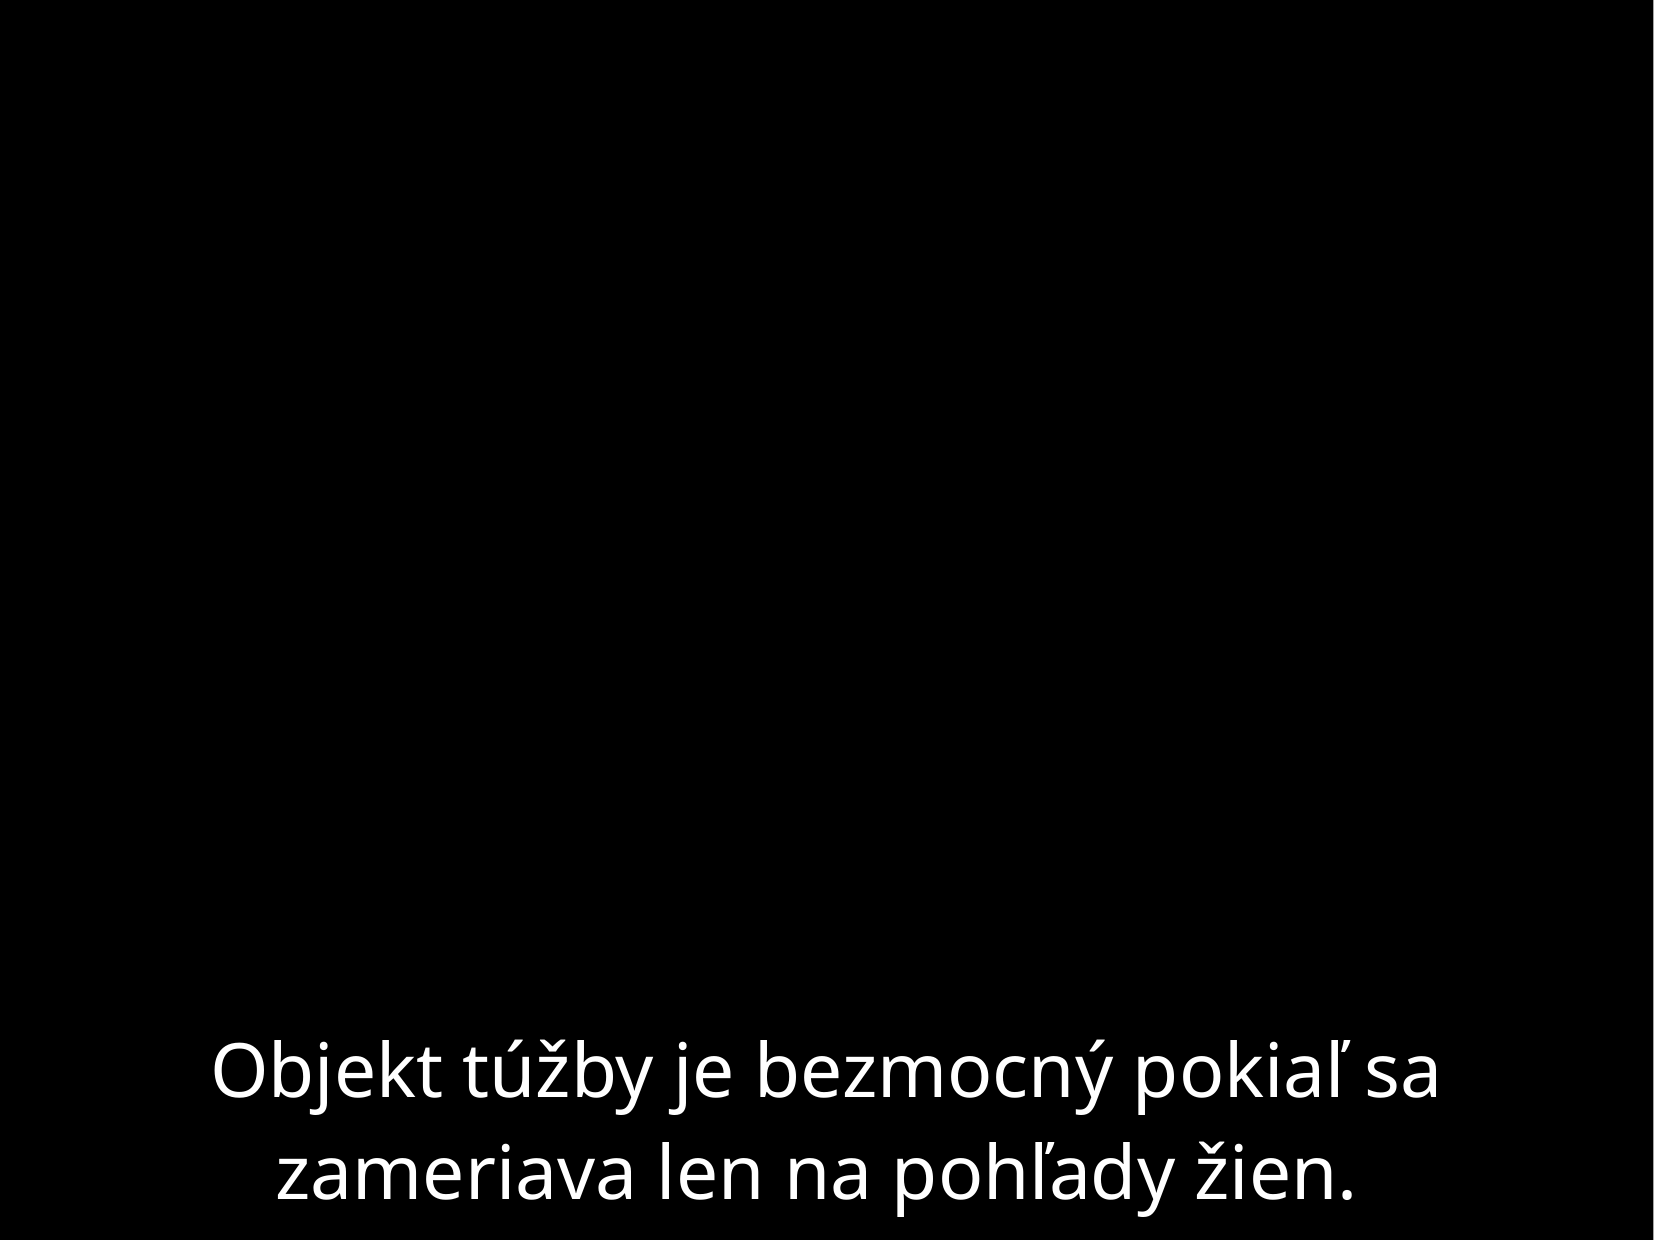

# Objekt túžby je bezmocný pokiaľ sa zameriava len na pohľady žien.